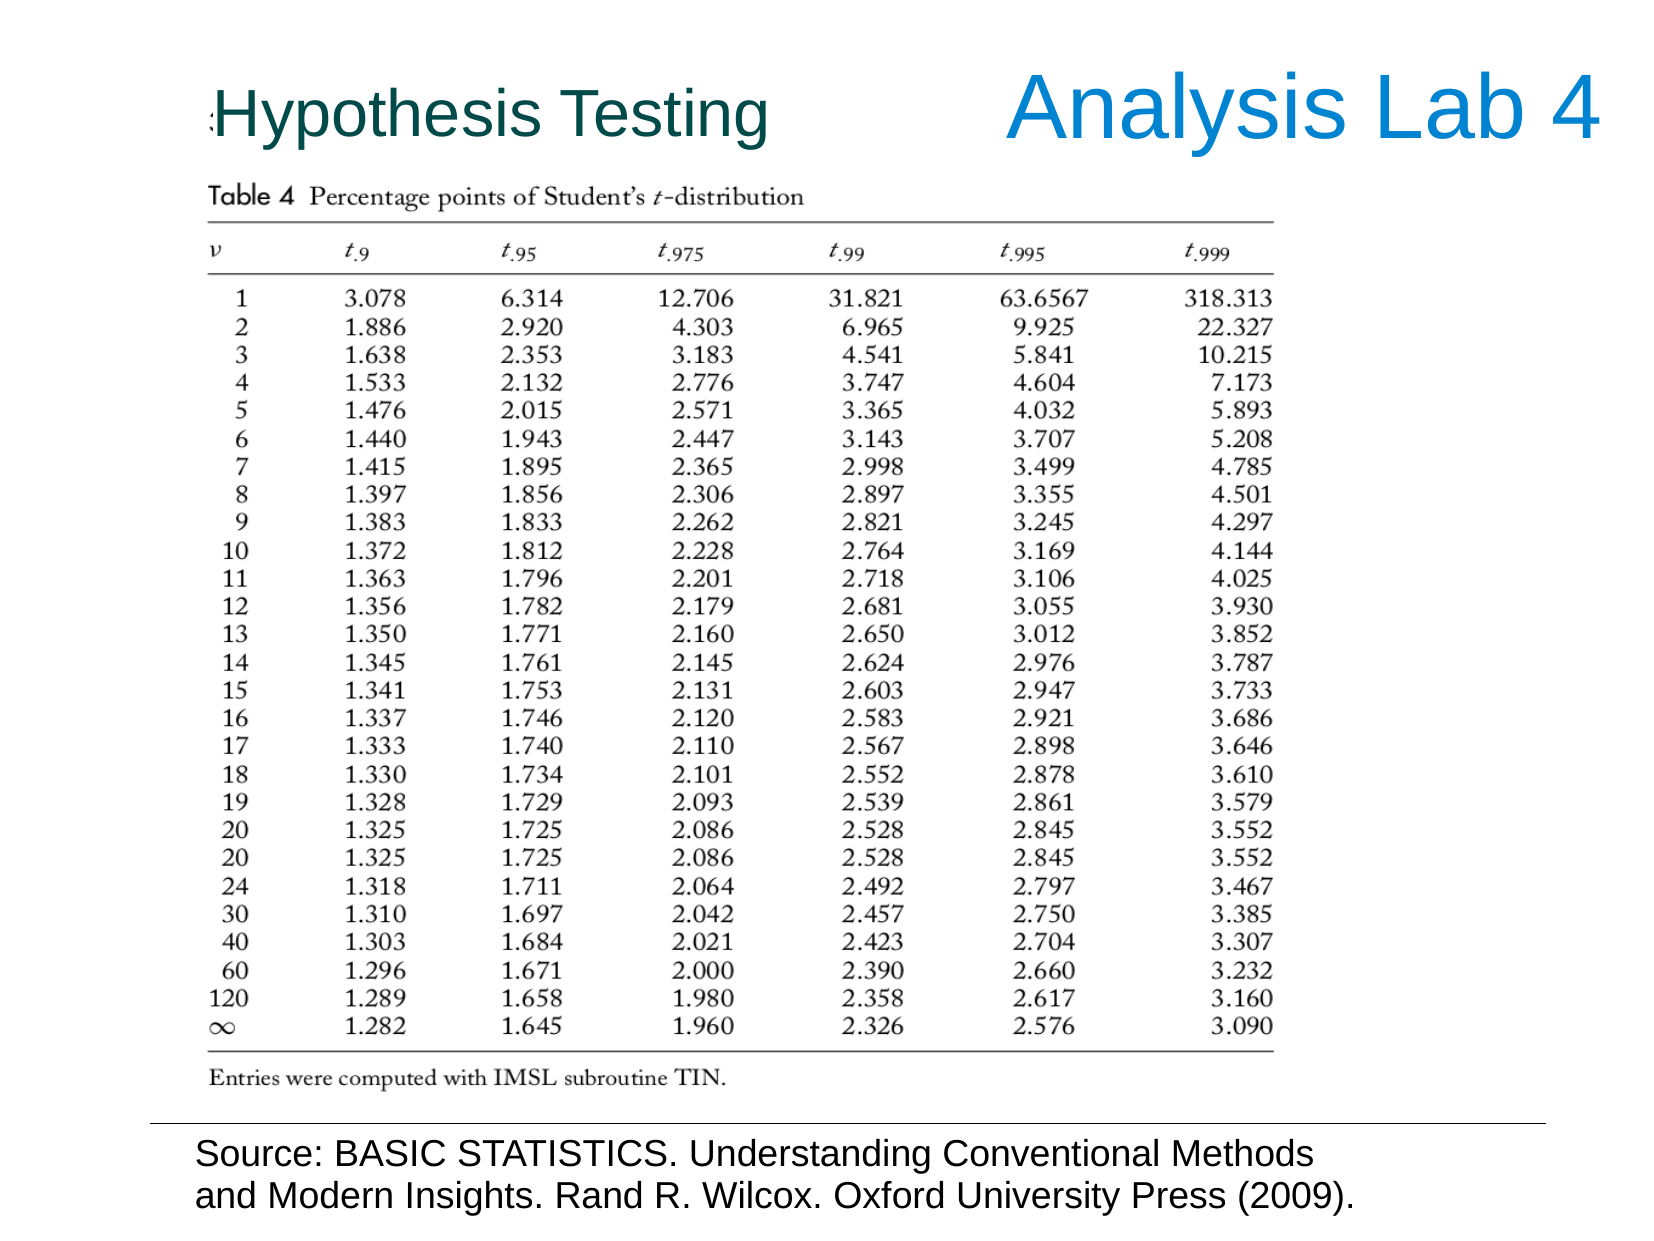

Analysis Lab 4
Hypothesis Testing
Source: BASIC STATISTICS. Understanding Conventional Methods
and Modern Insights. Rand R. Wilcox. Oxford University Press (2009).